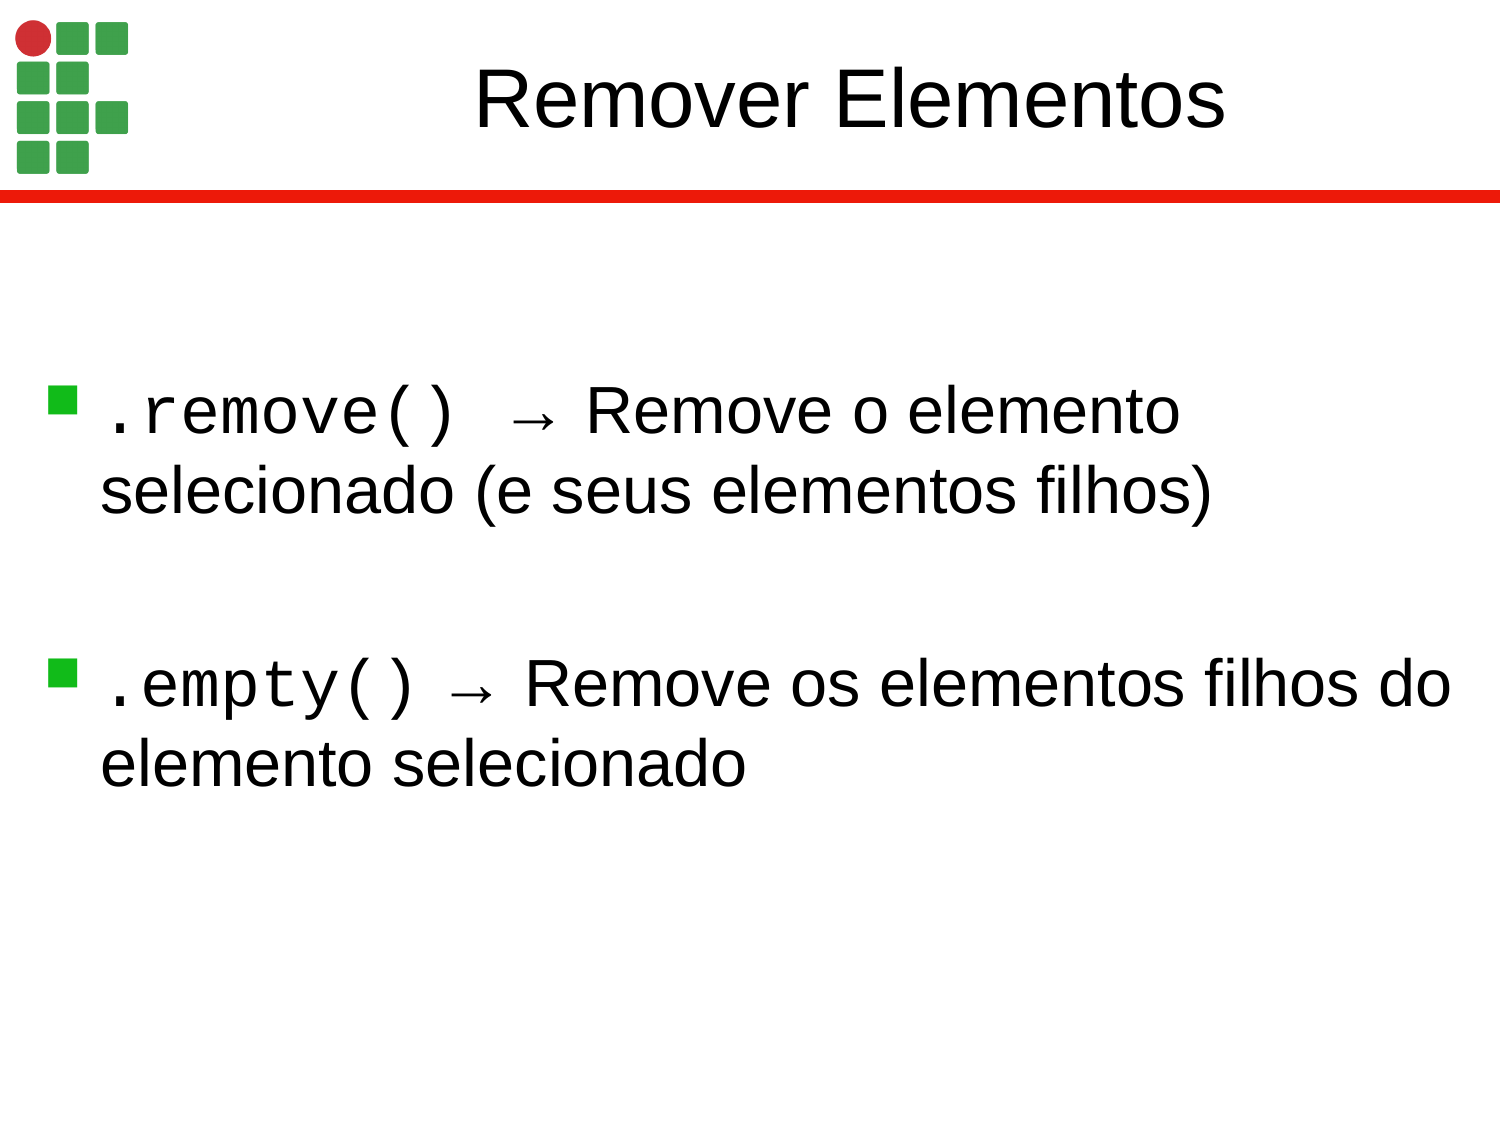

# Remover Elementos
.remove() → Remove o elemento selecionado (e seus elementos filhos)
.empty() → Remove os elementos filhos do elemento selecionado